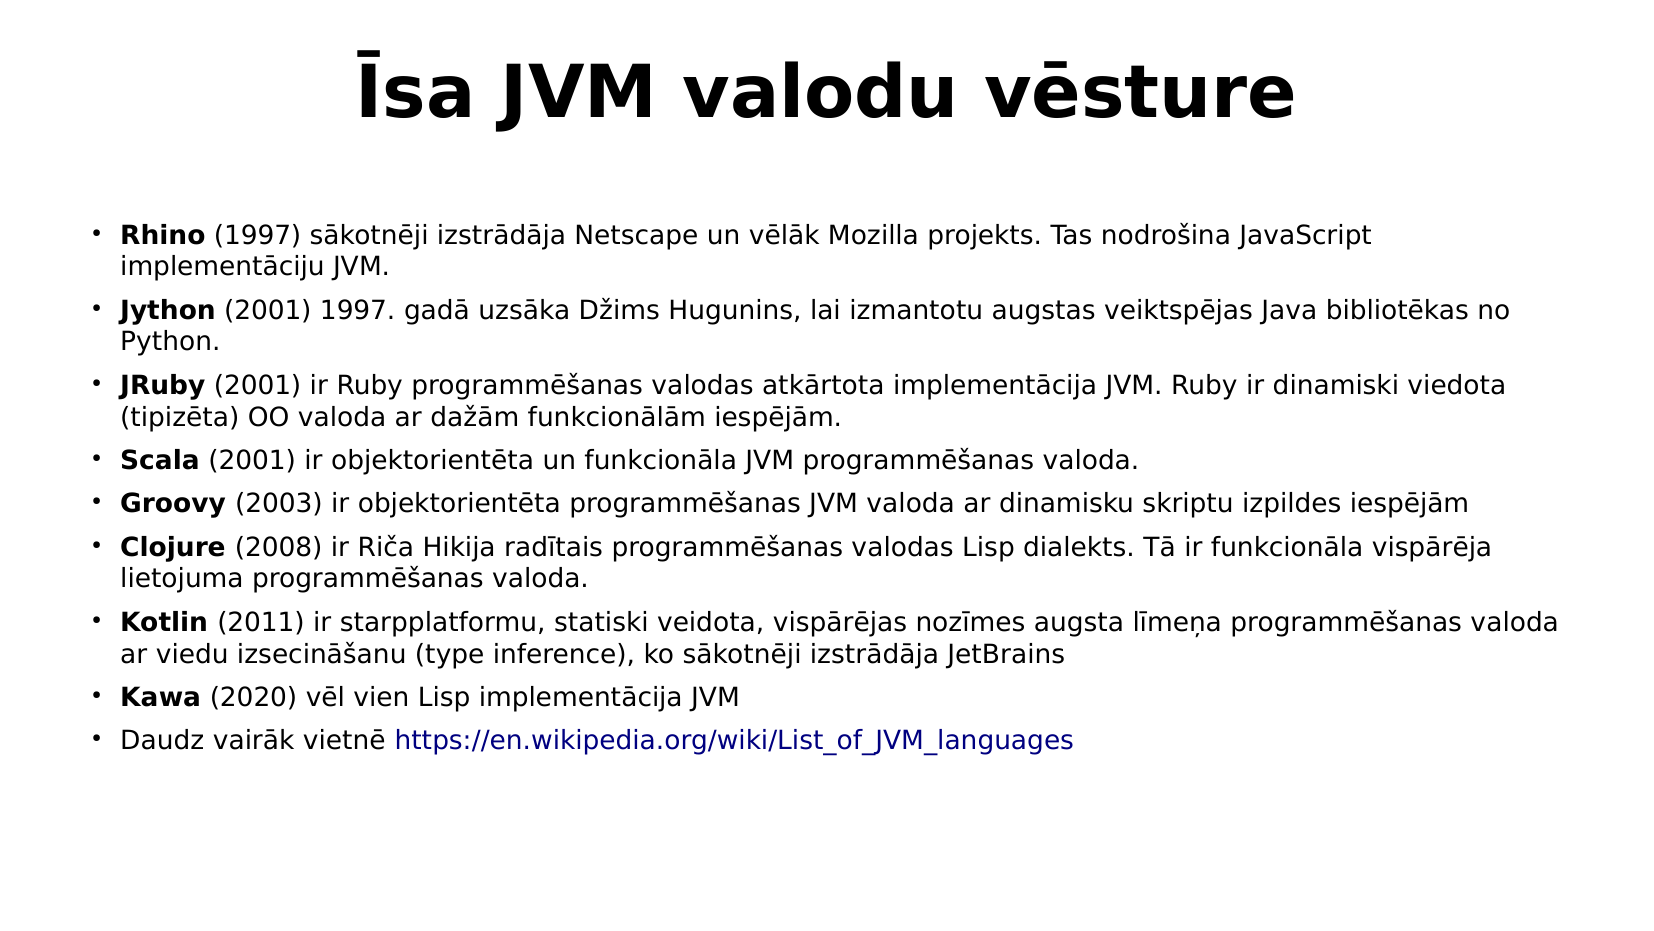

# Īsa JVM valodu vēsture
Rhino (1997) sākotnēji izstrādāja Netscape un vēlāk Mozilla projekts. Tas nodrošina JavaScript implementāciju JVM.
Jython (2001) 1997. gadā uzsāka Džims Hugunins, lai izmantotu augstas veiktspējas Java bibliotēkas no Python.
JRuby (2001) ir Ruby programmēšanas valodas atkārtota implementācija JVM. Ruby ir dinamiski viedota (tipizēta) OO valoda ar dažām funkcionālām iespējām.
Scala (2001) ir objektorientēta un funkcionāla JVM programmēšanas valoda.
Groovy (2003) ir objektorientēta programmēšanas JVM valoda ar dinamisku skriptu izpildes iespējām
Clojure (2008) ir Riča Hikija radītais programmēšanas valodas Lisp dialekts. Tā ir funkcionāla vispārēja lietojuma programmēšanas valoda.
Kotlin (2011) ir starpplatformu, statiski veidota, vispārējas nozīmes augsta līmeņa programmēšanas valoda ar viedu izsecināšanu (type inference), ko sākotnēji izstrādāja JetBrains
Kawa (2020) vēl vien Lisp implementācija JVM
Daudz vairāk vietnē https://en.wikipedia.org/wiki/List_of_JVM_languages